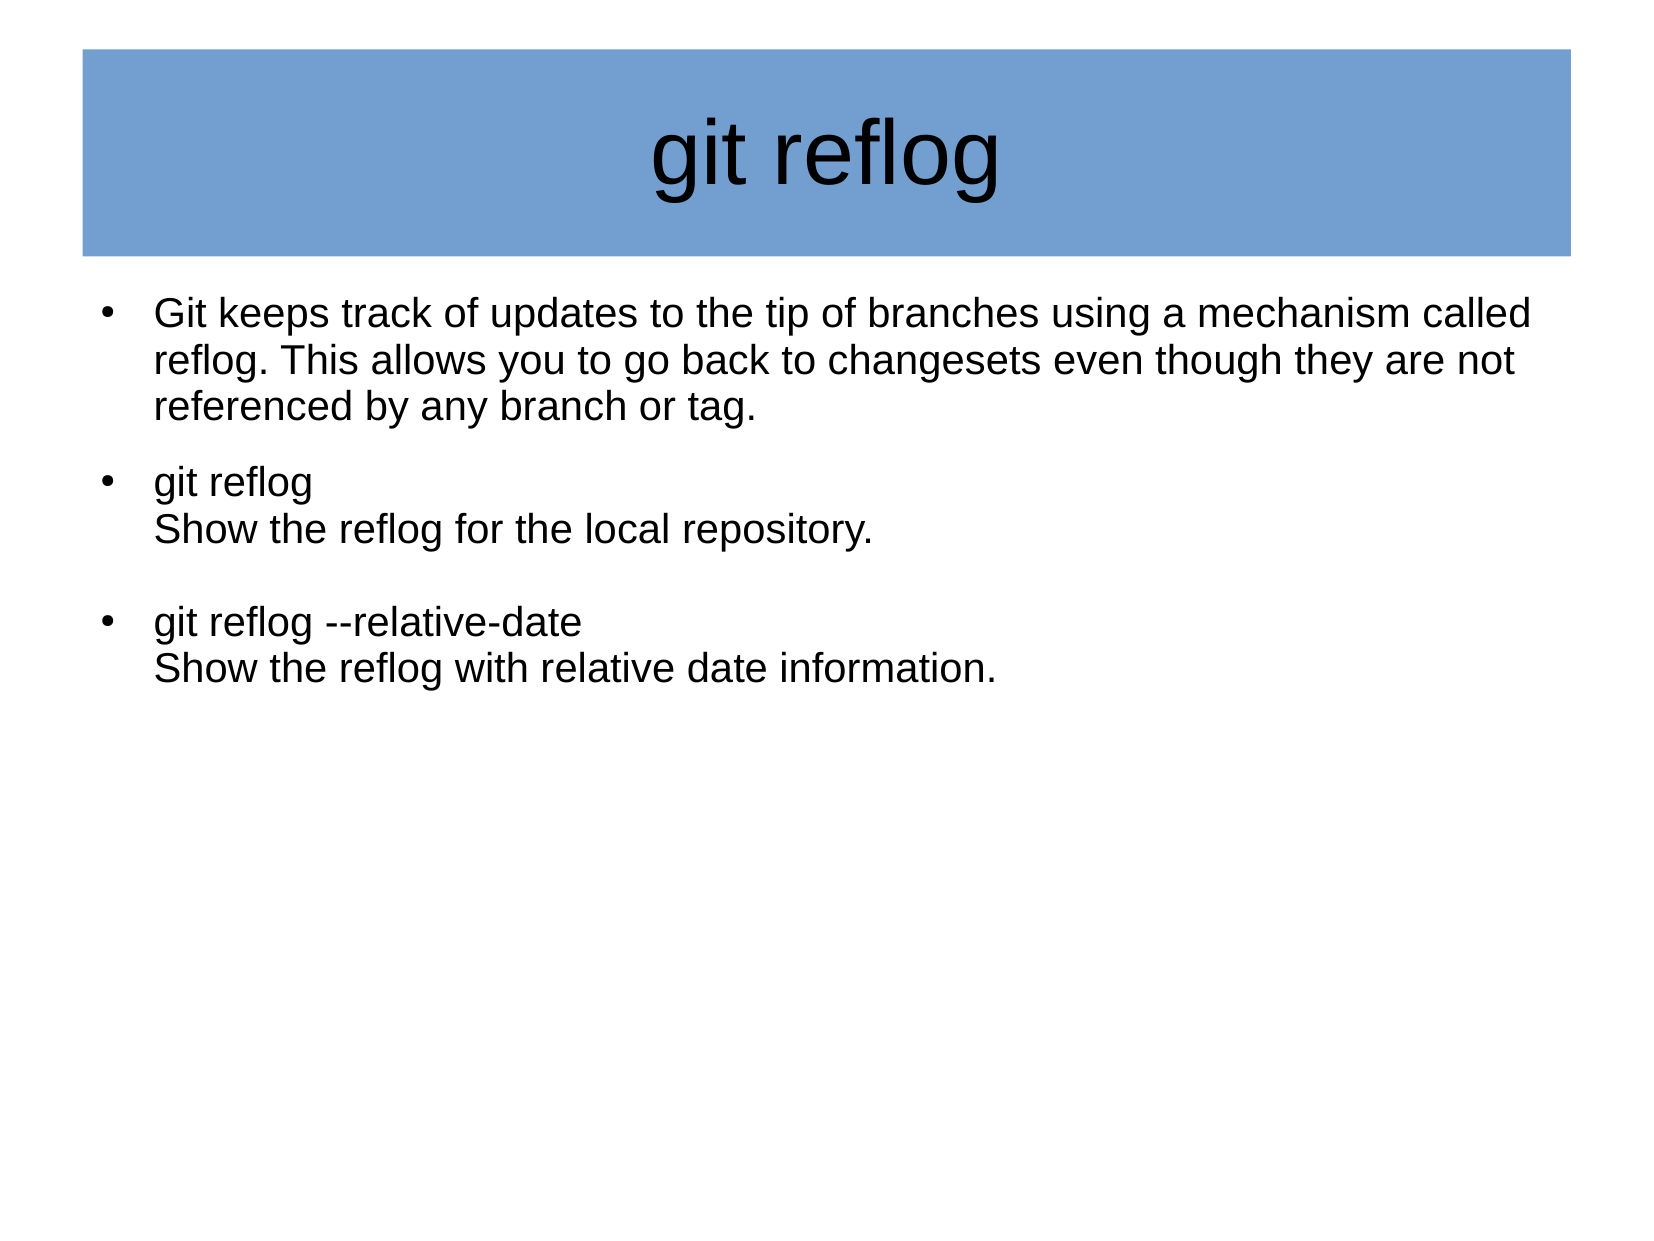

# git reflog
Git keeps track of updates to the tip of branches using a mechanism called reflog. This allows you to go back to changesets even though they are not referenced by any branch or tag.
git reflog
Show the reflog for the local repository.
git reflog --relative-date
Show the reflog with relative date information.